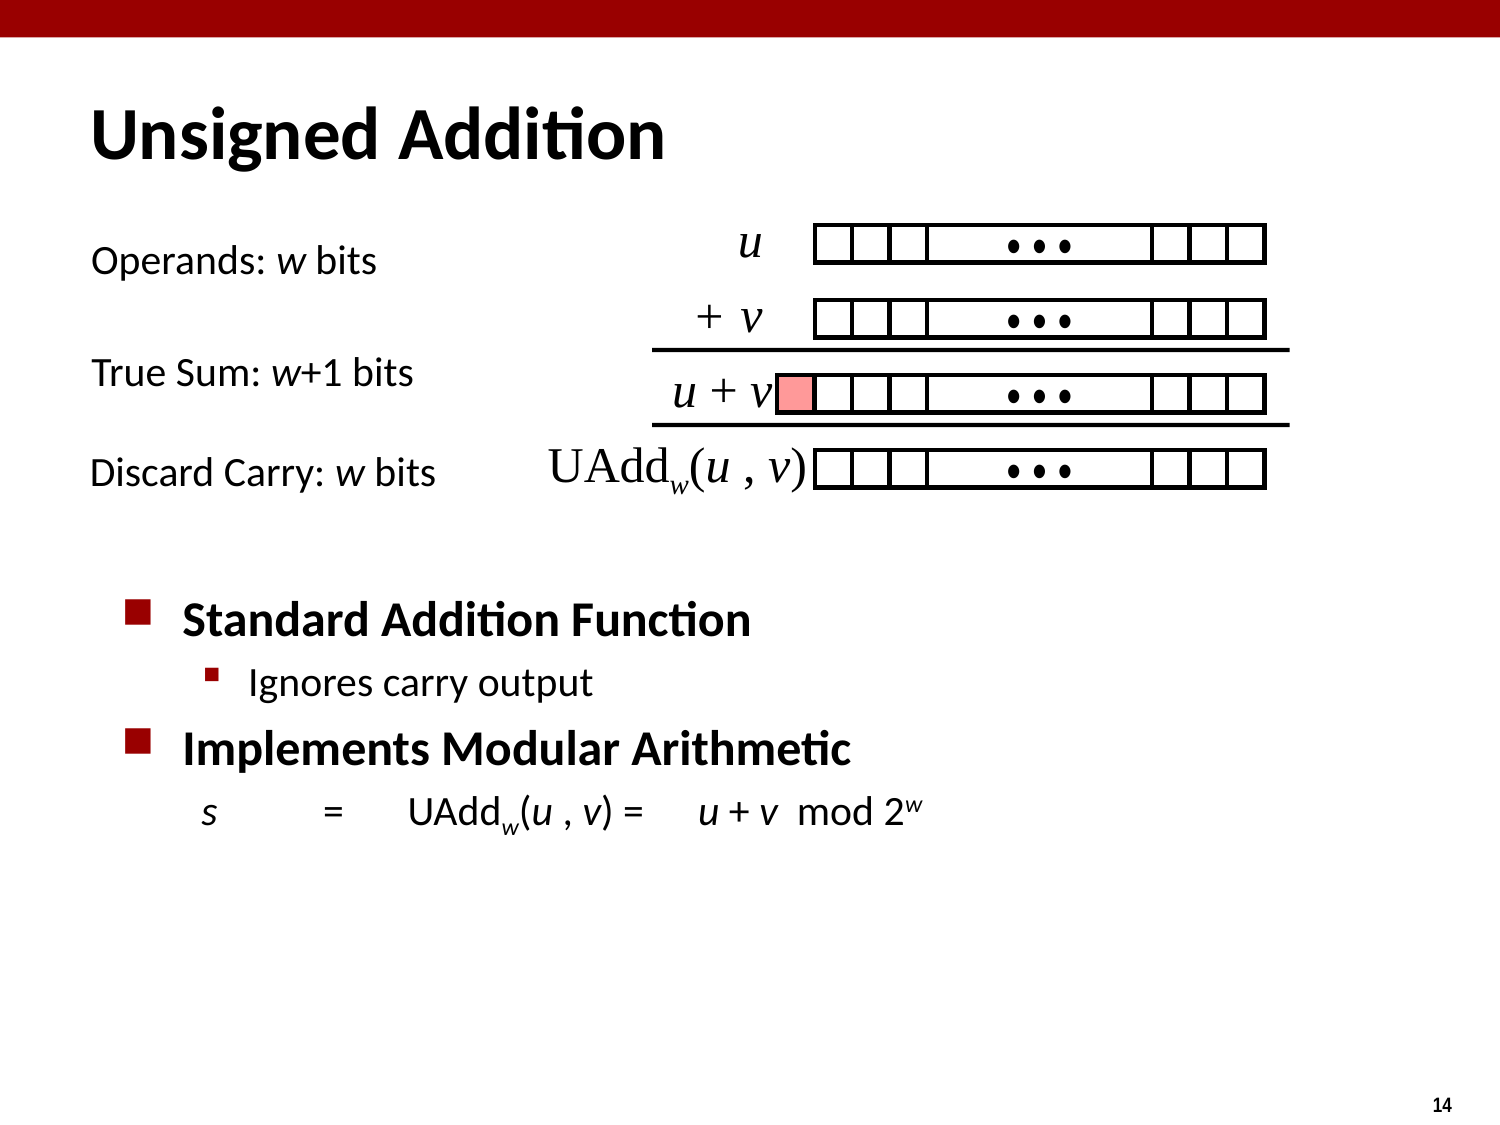

# Unsigned Addition
u
Operands: w bits
• • •
v
+
• • •
True Sum: w+1 bits
u + v
• • •
UAddw(u , v)
Discard Carry: w bits
• • •
Standard Addition Function
Ignores carry output
Implements Modular Arithmetic
s		=	 UAddw(u , v)	=	u + v mod 2w